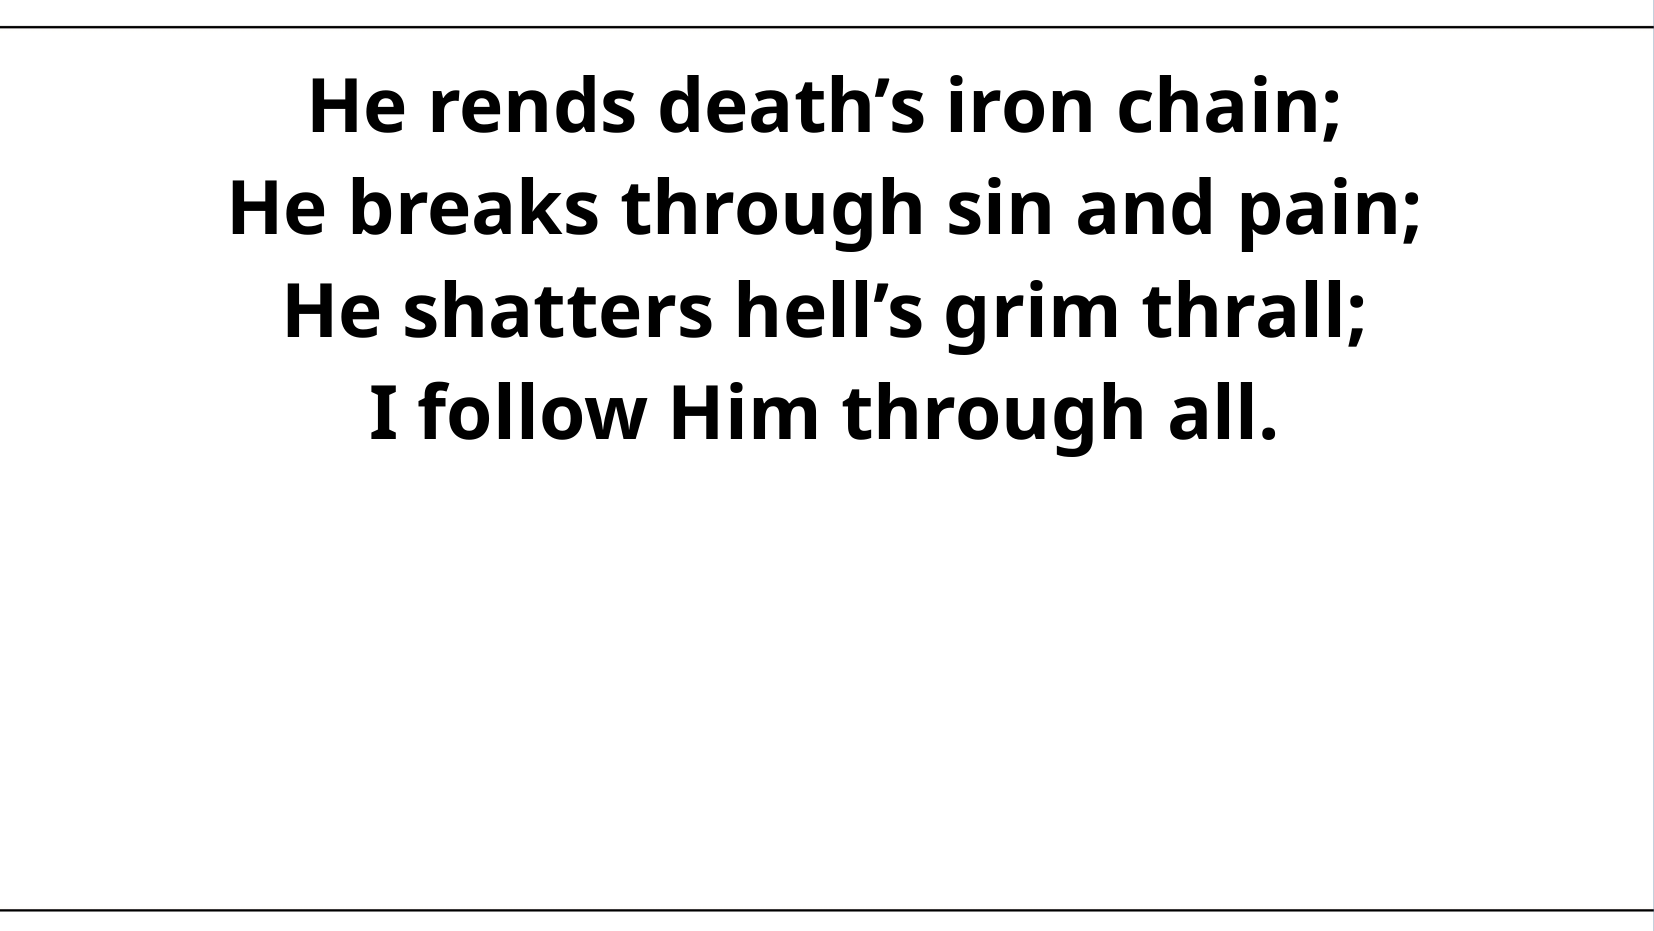

He rends death’s iron chain;
He breaks through sin and pain;
He shatters hell’s grim thrall;
I follow Him through all.